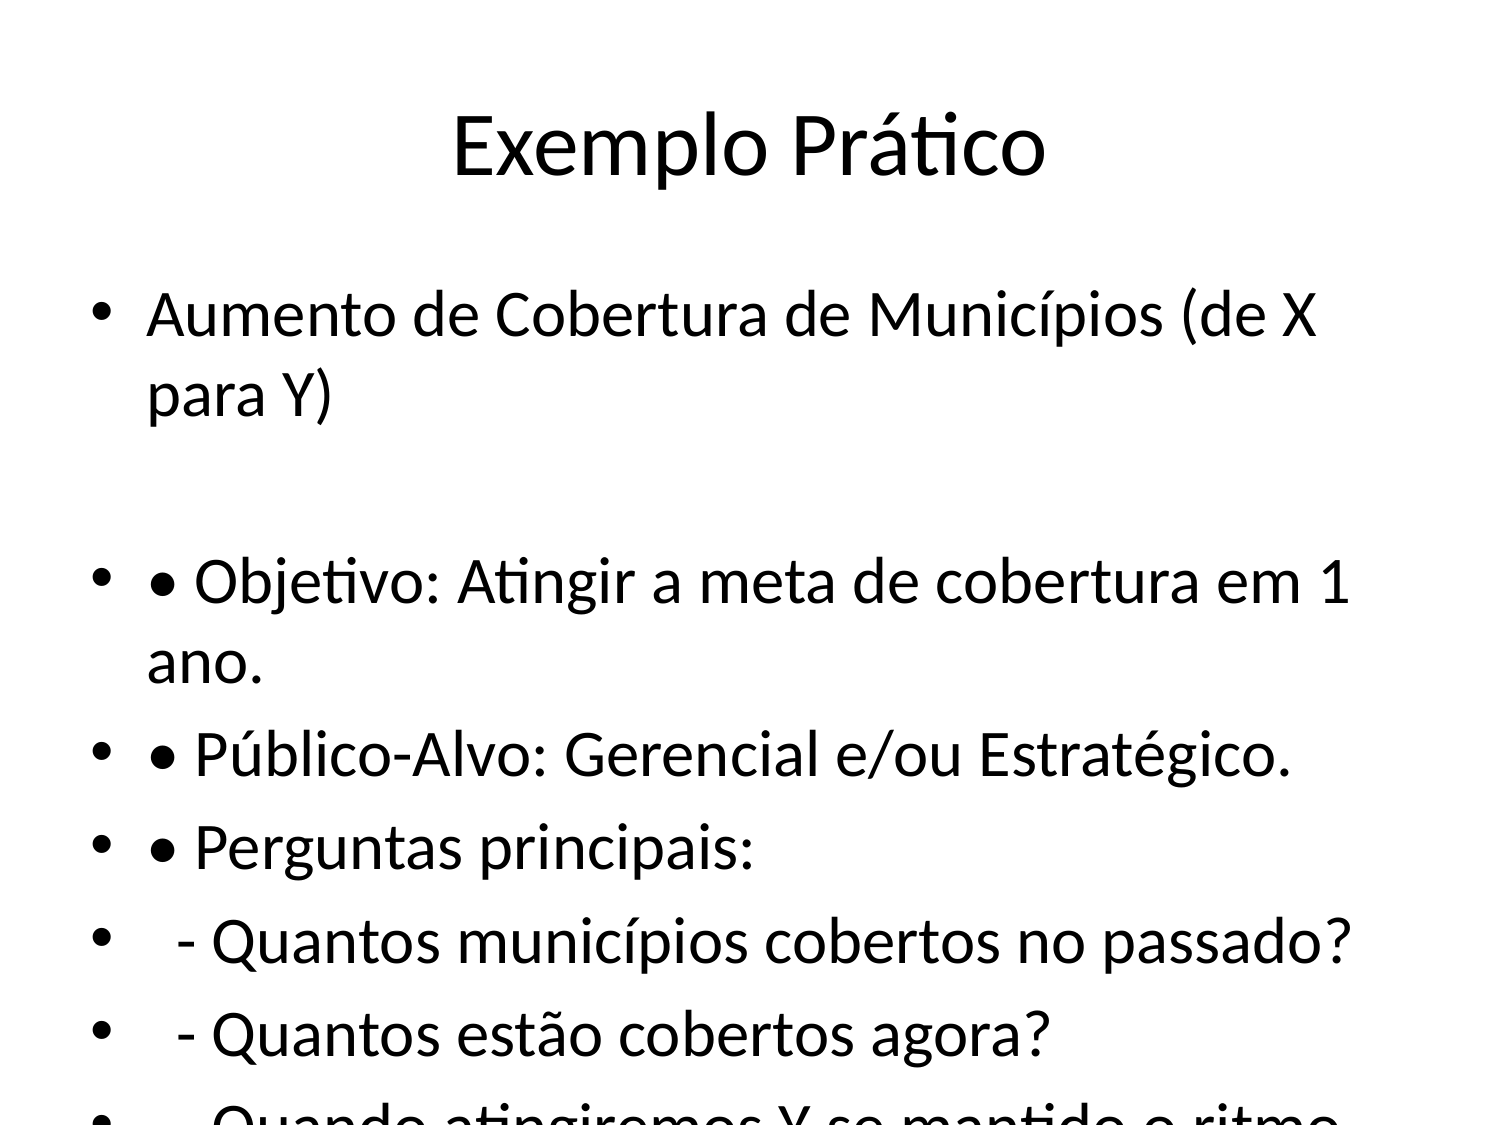

# Exemplo Prático
Aumento de Cobertura de Municípios (de X para Y)
• Objetivo: Atingir a meta de cobertura em 1 ano.
• Público-Alvo: Gerencial e/ou Estratégico.
• Perguntas principais:
 - Quantos municípios cobertos no passado?
 - Quantos estão cobertos agora?
 - Quando atingiremos Y se mantido o ritmo atual?
 - Precisamos de estratégias extras?